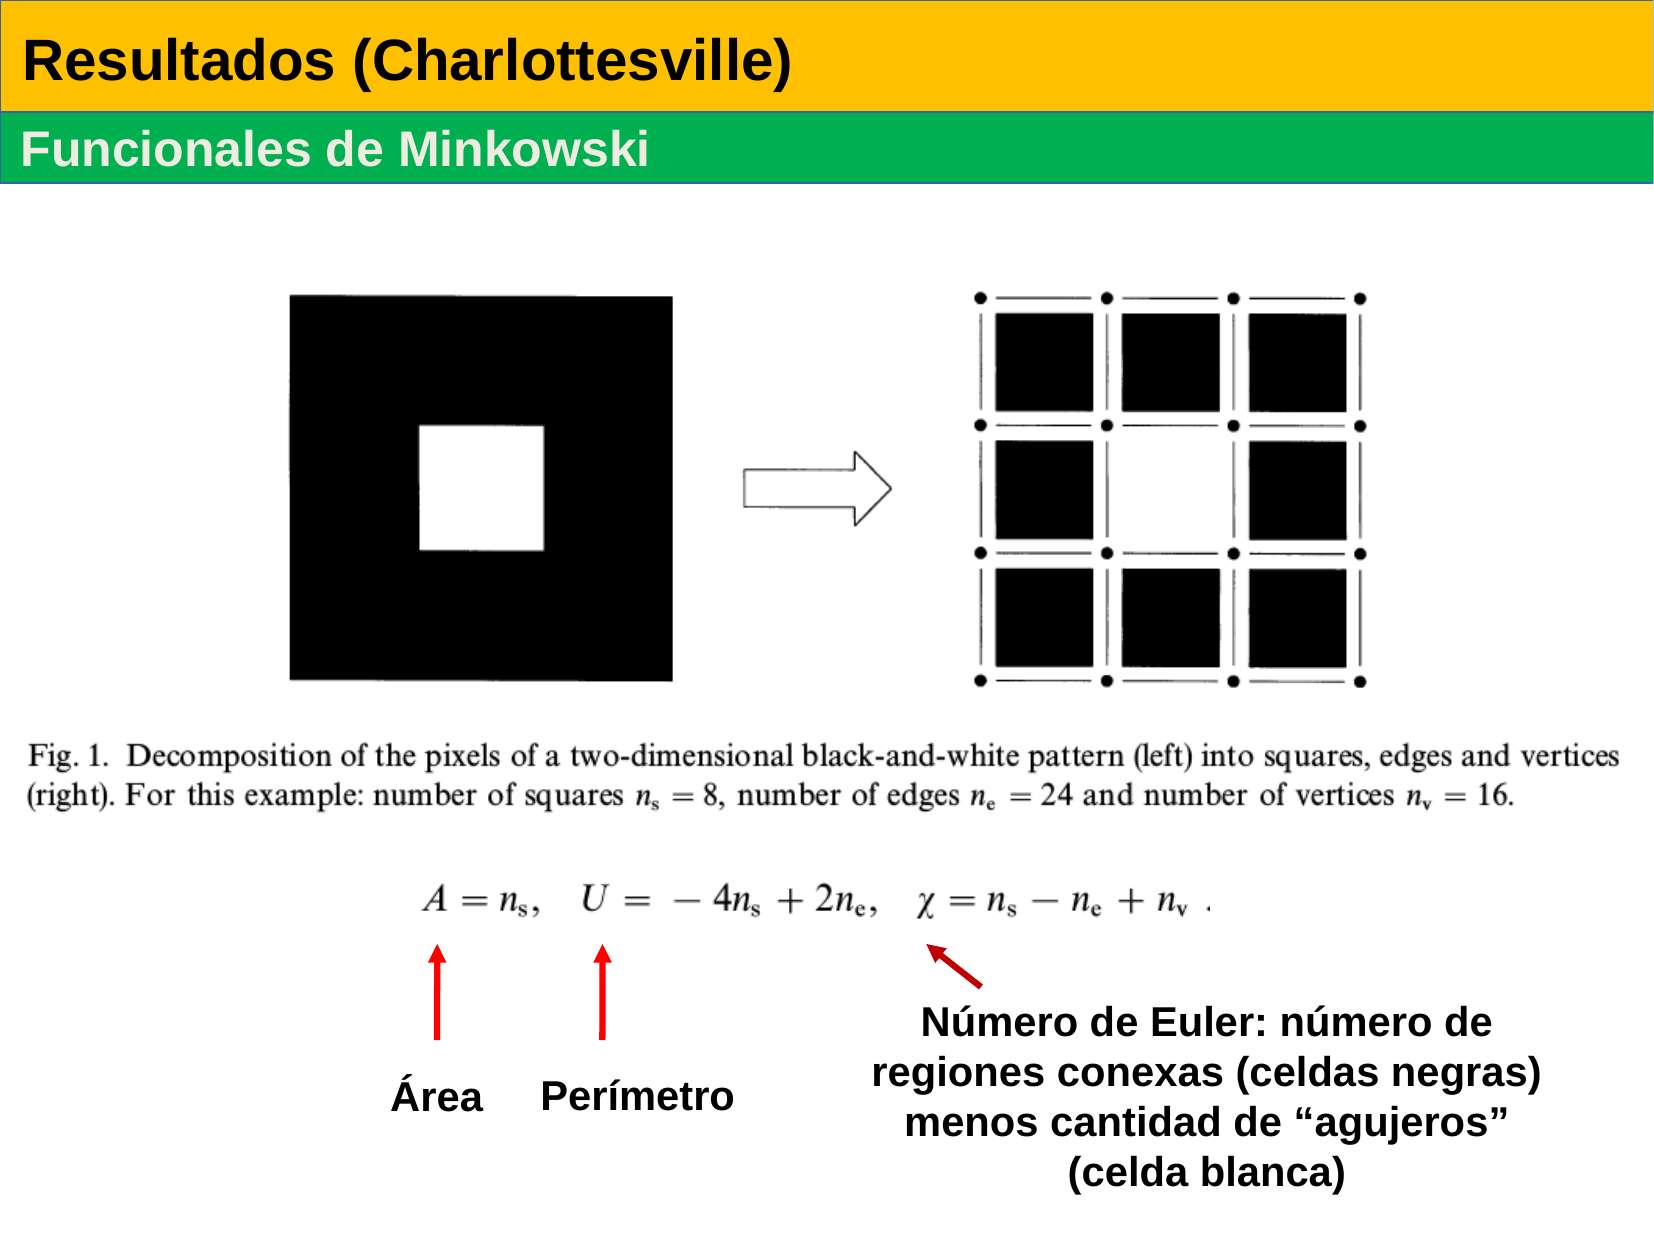

Introducción
Resultados (Charlottesville)
Funcionales de Minkowski
Número de Euler: número de regiones conexas (celdas negras) menos cantidad de “agujeros” (celda blanca)
Perímetro
Área